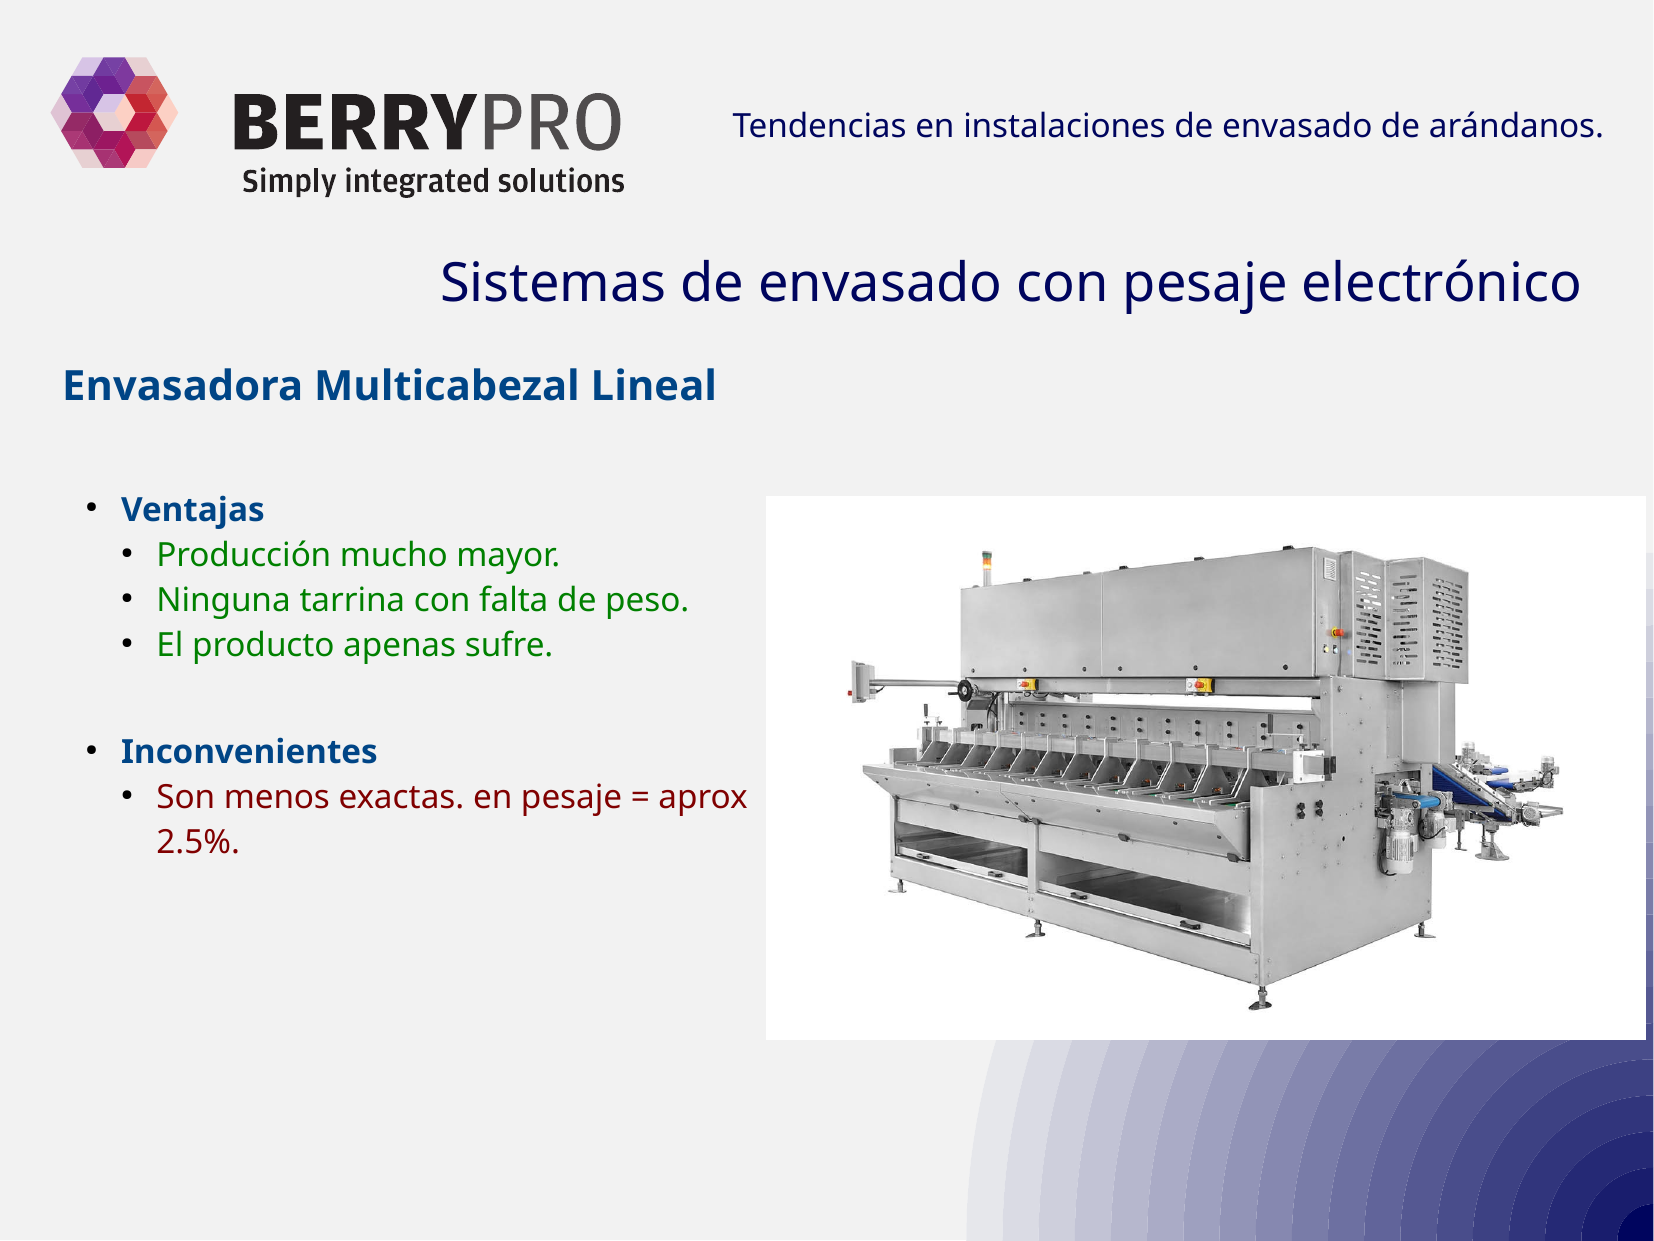

Tendencias en instalaciones de envasado de arándanos.
Sistemas de envasado con pesaje electrónico
Envasadora Multicabezal Lineal
Ventajas
Producción mucho mayor.
Ninguna tarrina con falta de peso.
El producto apenas sufre.
Inconvenientes
Son menos exactas. en pesaje = aprox 2.5%.